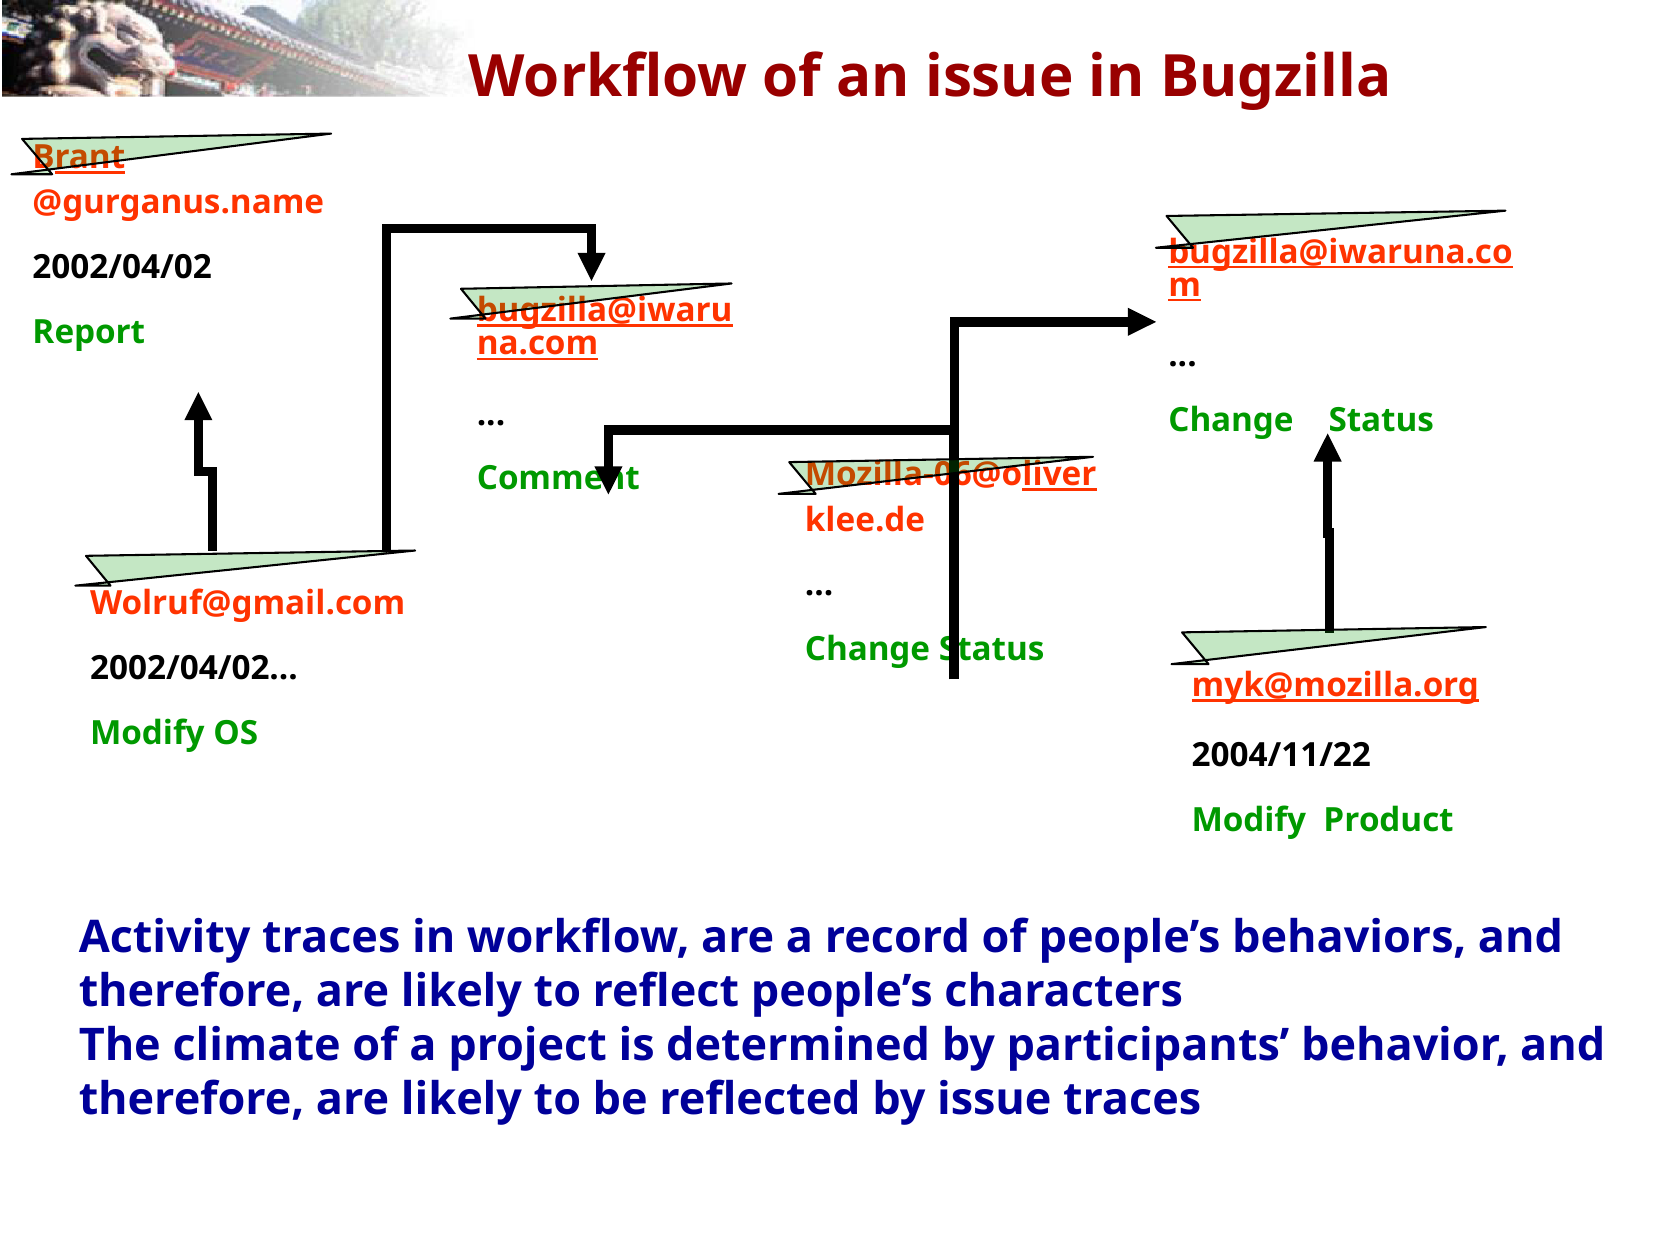

# Workflow of an issue in Bugzilla
Brant@gurganus.name
2002/04/02
Report
bugzilla@iwaruna.com
...
Change Status
bugzilla@iwaruna.com
...
Comment
Mozilla-06@oliverklee.de
…
Change Status
Wolruf@gmail.com
2002/04/02…
Modify OS
myk@mozilla.org
2004/11/22
Modify Product
Activity traces in workflow, are a record of people’s behaviors, and therefore, are likely to reflect people’s characters
The climate of a project is determined by participants’ behavior, and therefore, are likely to be reflected by issue traces